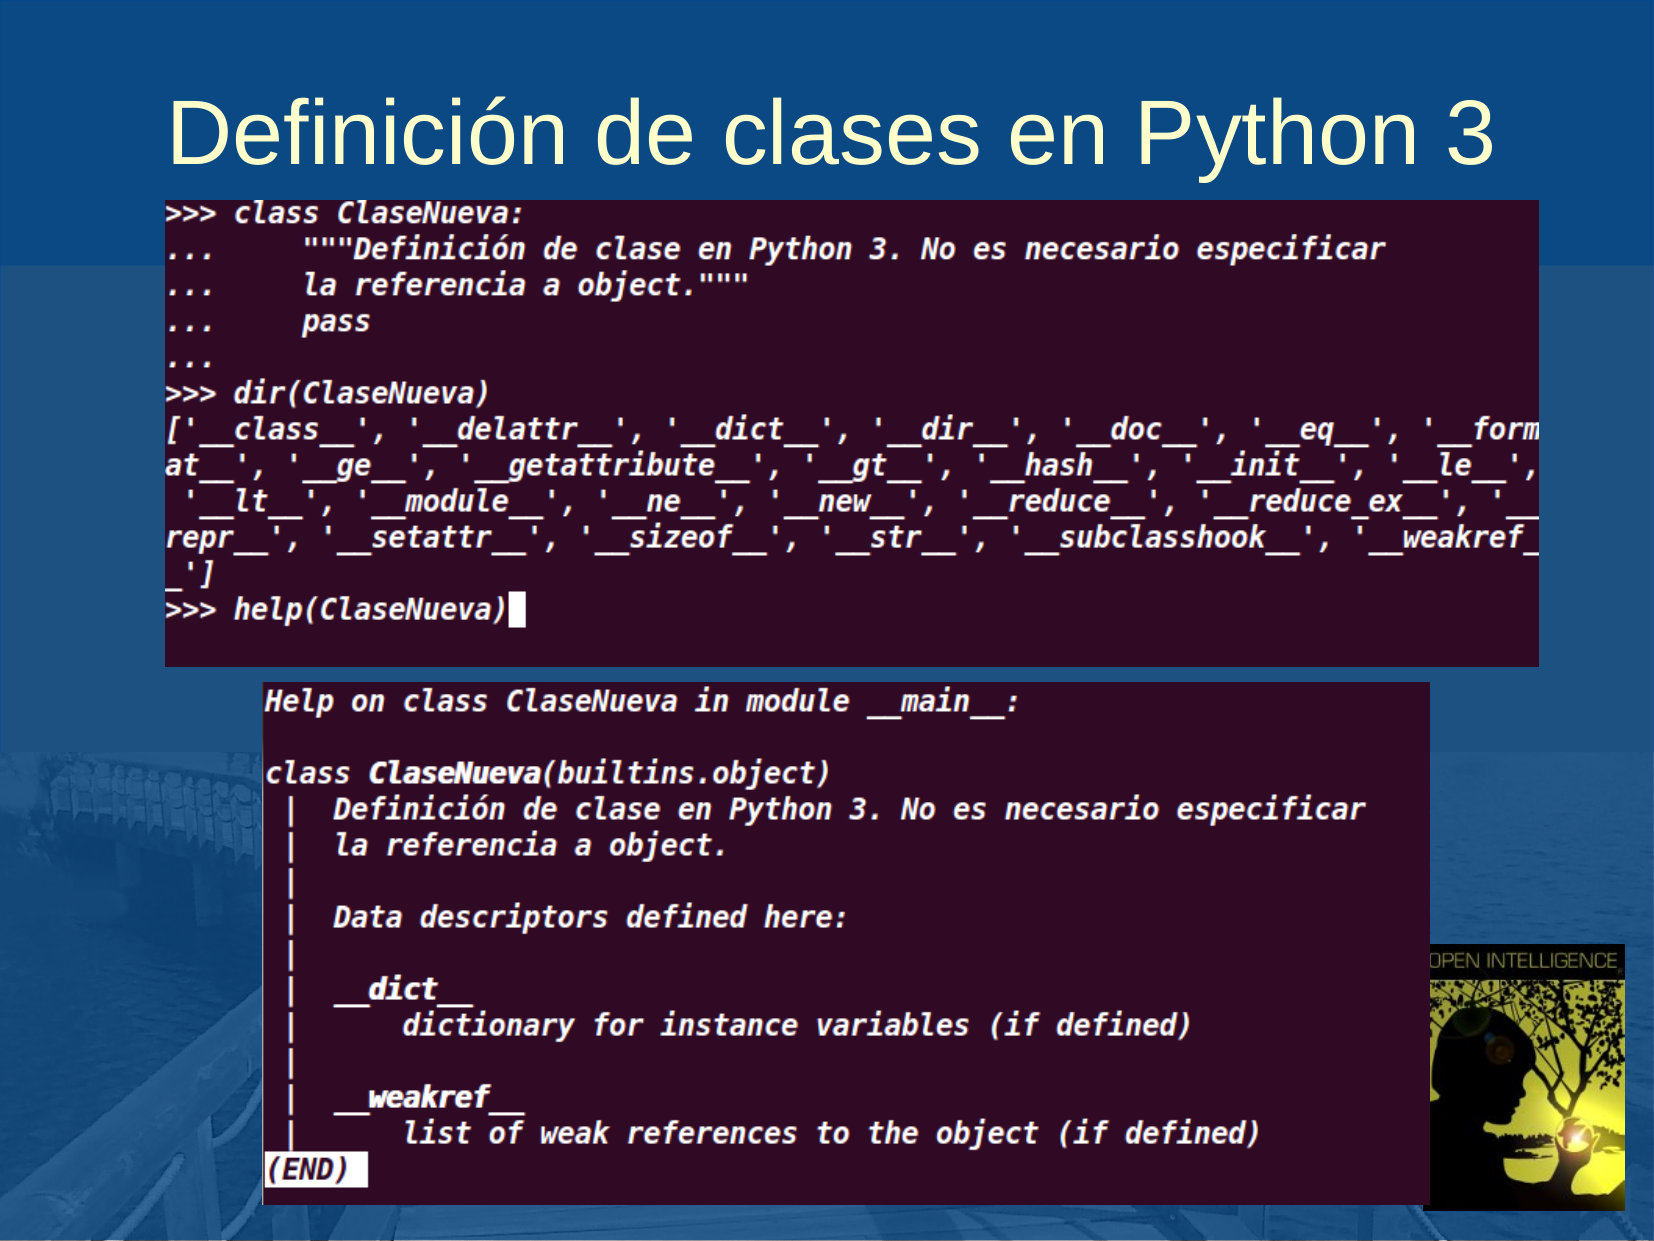

# Definición de clases en Python 3